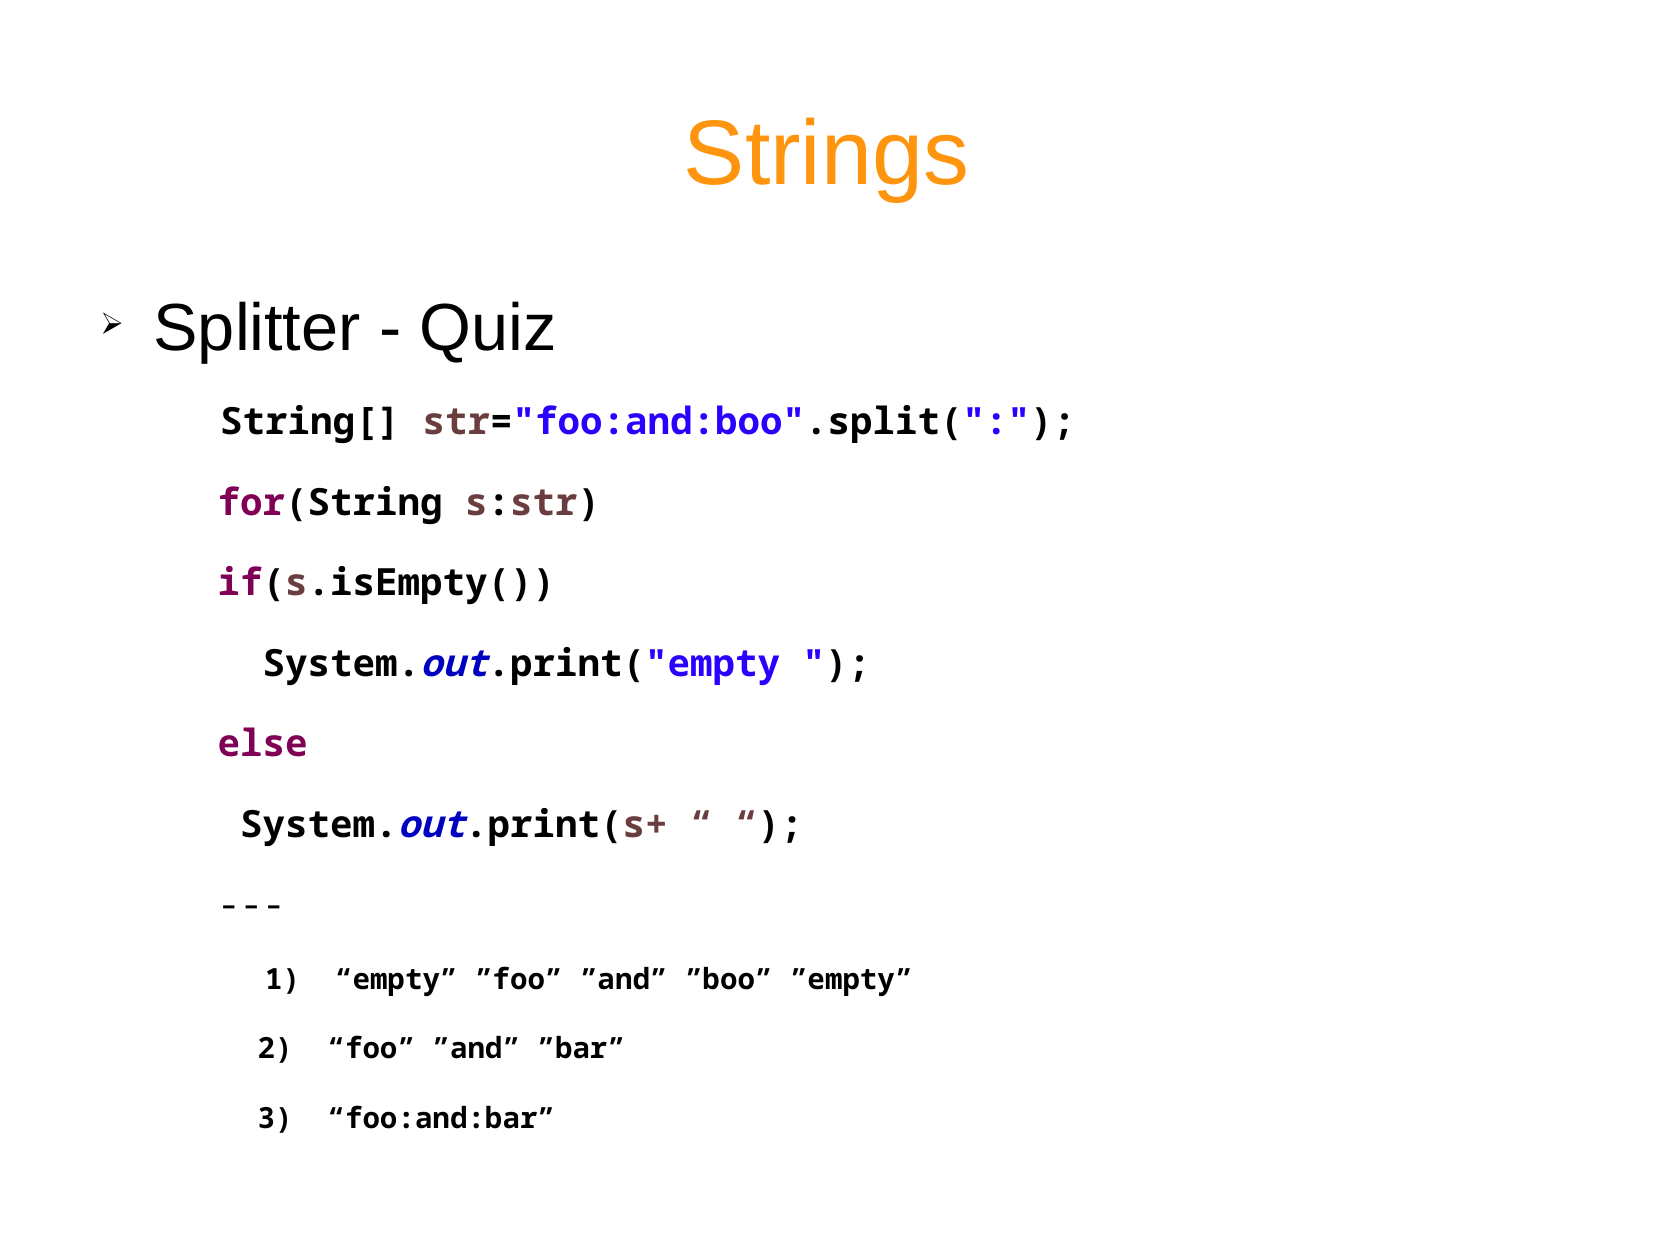

# Strings
Splitter - Quiz
 String[] str="foo:and:boo".split(":");
 for(String s:str)
 if(s.isEmpty())
 System.out.print("empty ");
 else
 System.out.print(s+ “ “);
 ---
 1) “empty” ”foo” ”and” ”boo” ”empty”
 2) “foo” ”and” ”bar”
 3) “foo:and:bar”